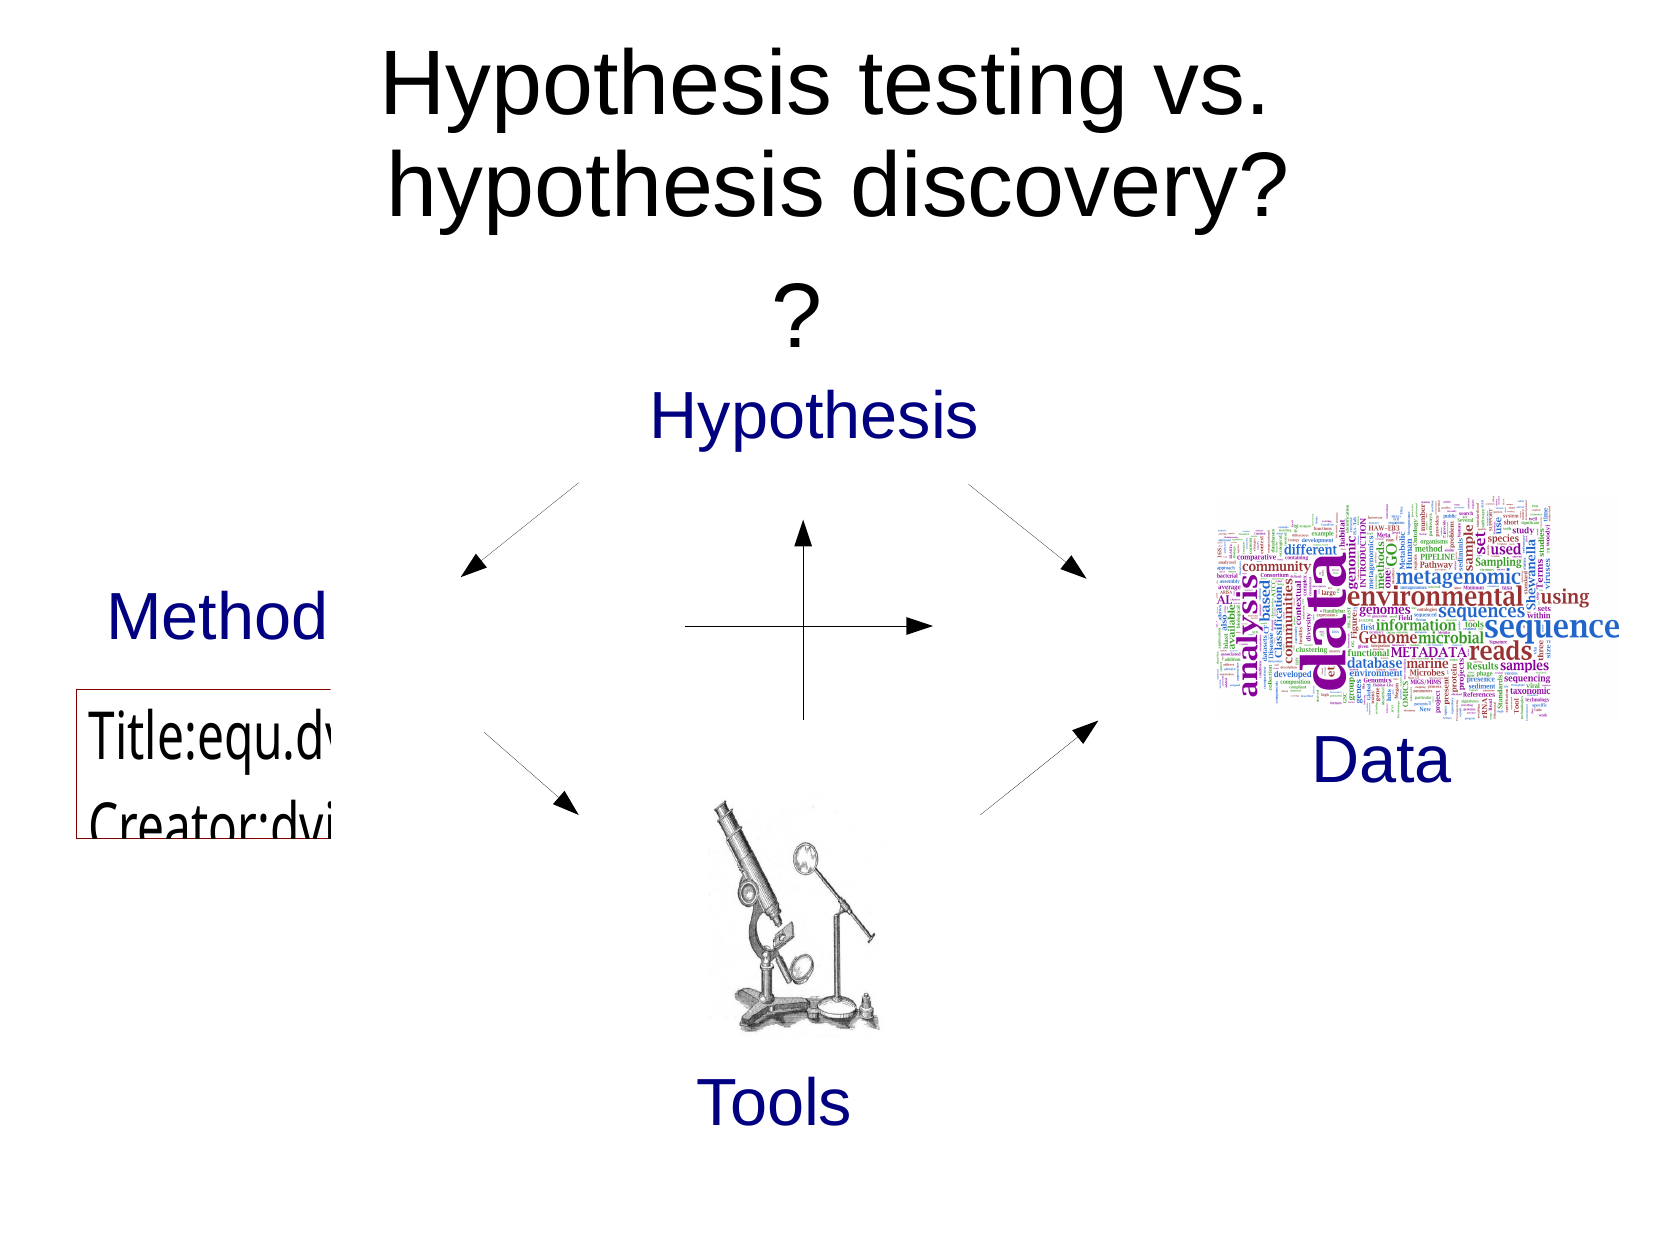

# Hypothesis testing vs. hypothesis discovery?
?
Hypothesis
Method
Data
Tools